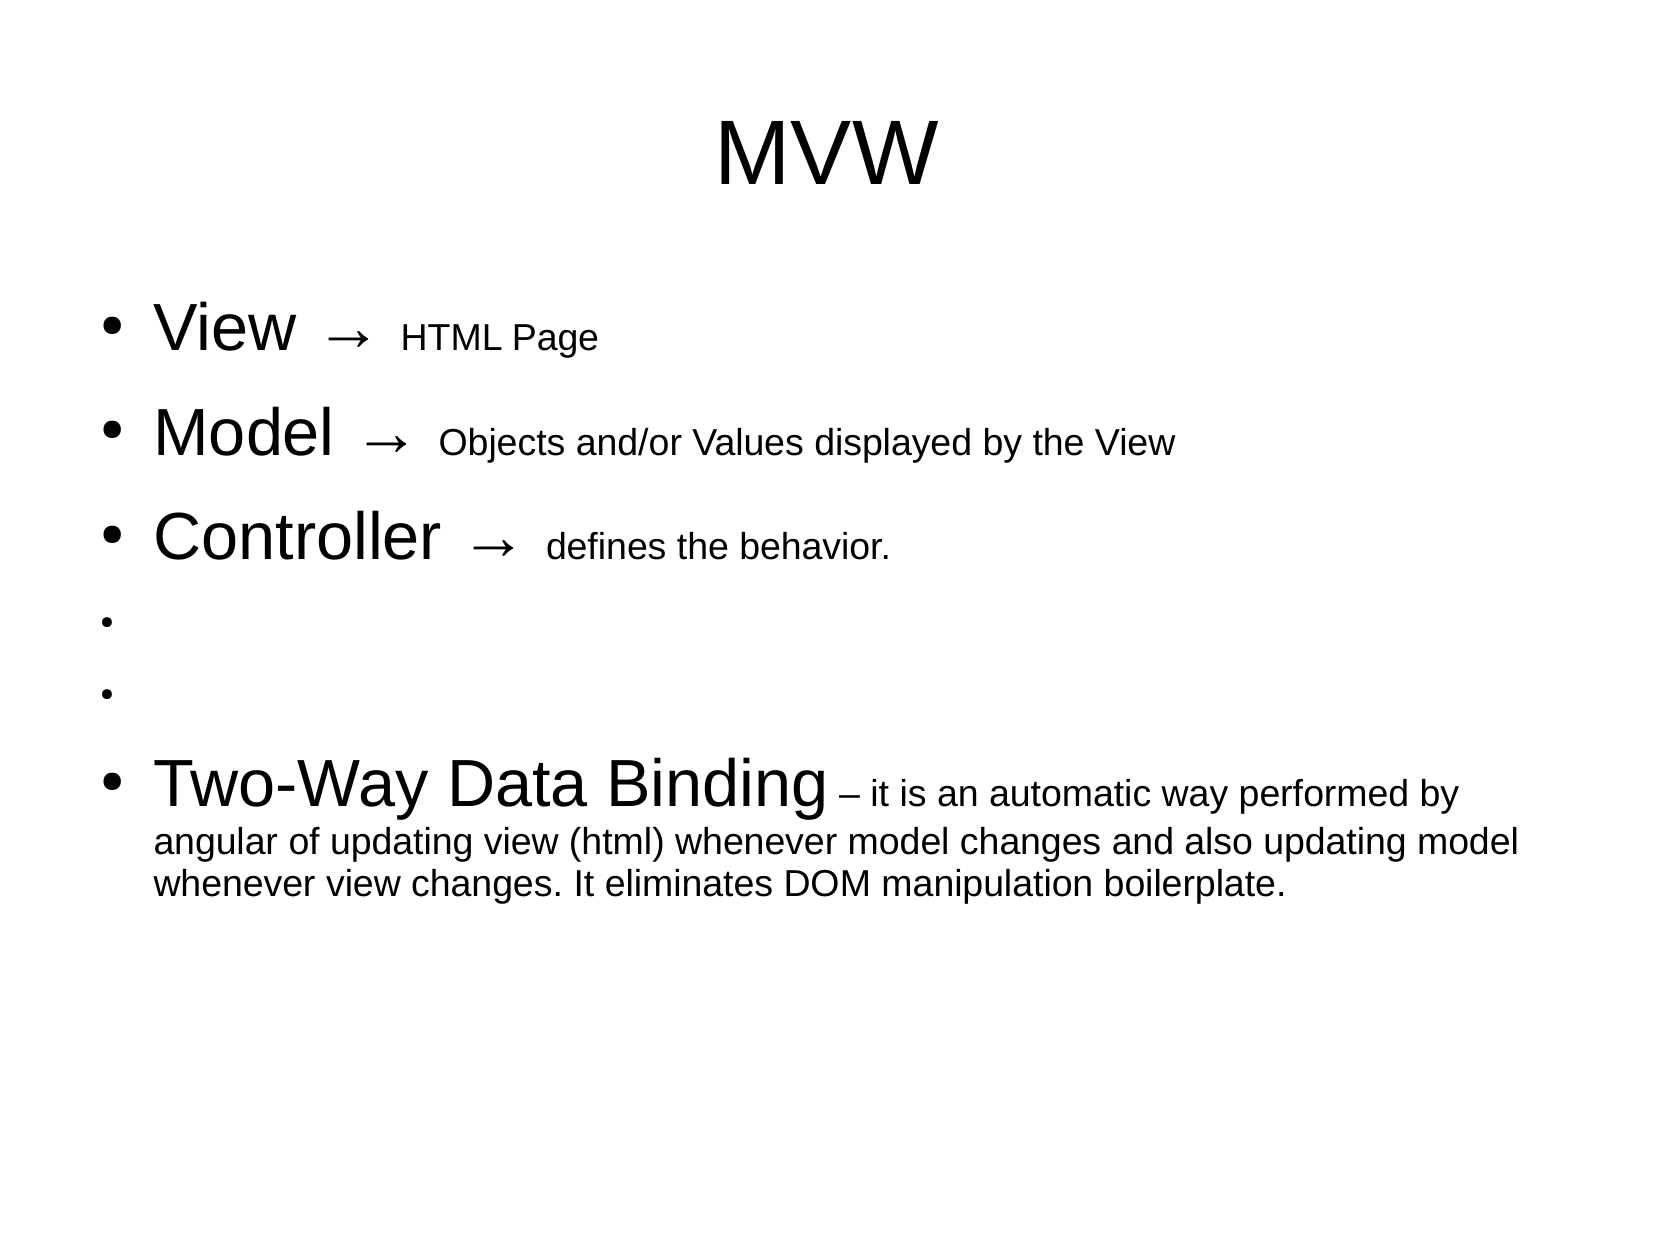

# MVW
View → HTML Page
Model → Objects and/or Values displayed by the View
Controller → defines the behavior.
Two-Way Data Binding – it is an automatic way performed by angular of updating view (html) whenever model changes and also updating model whenever view changes. It eliminates DOM manipulation boilerplate.